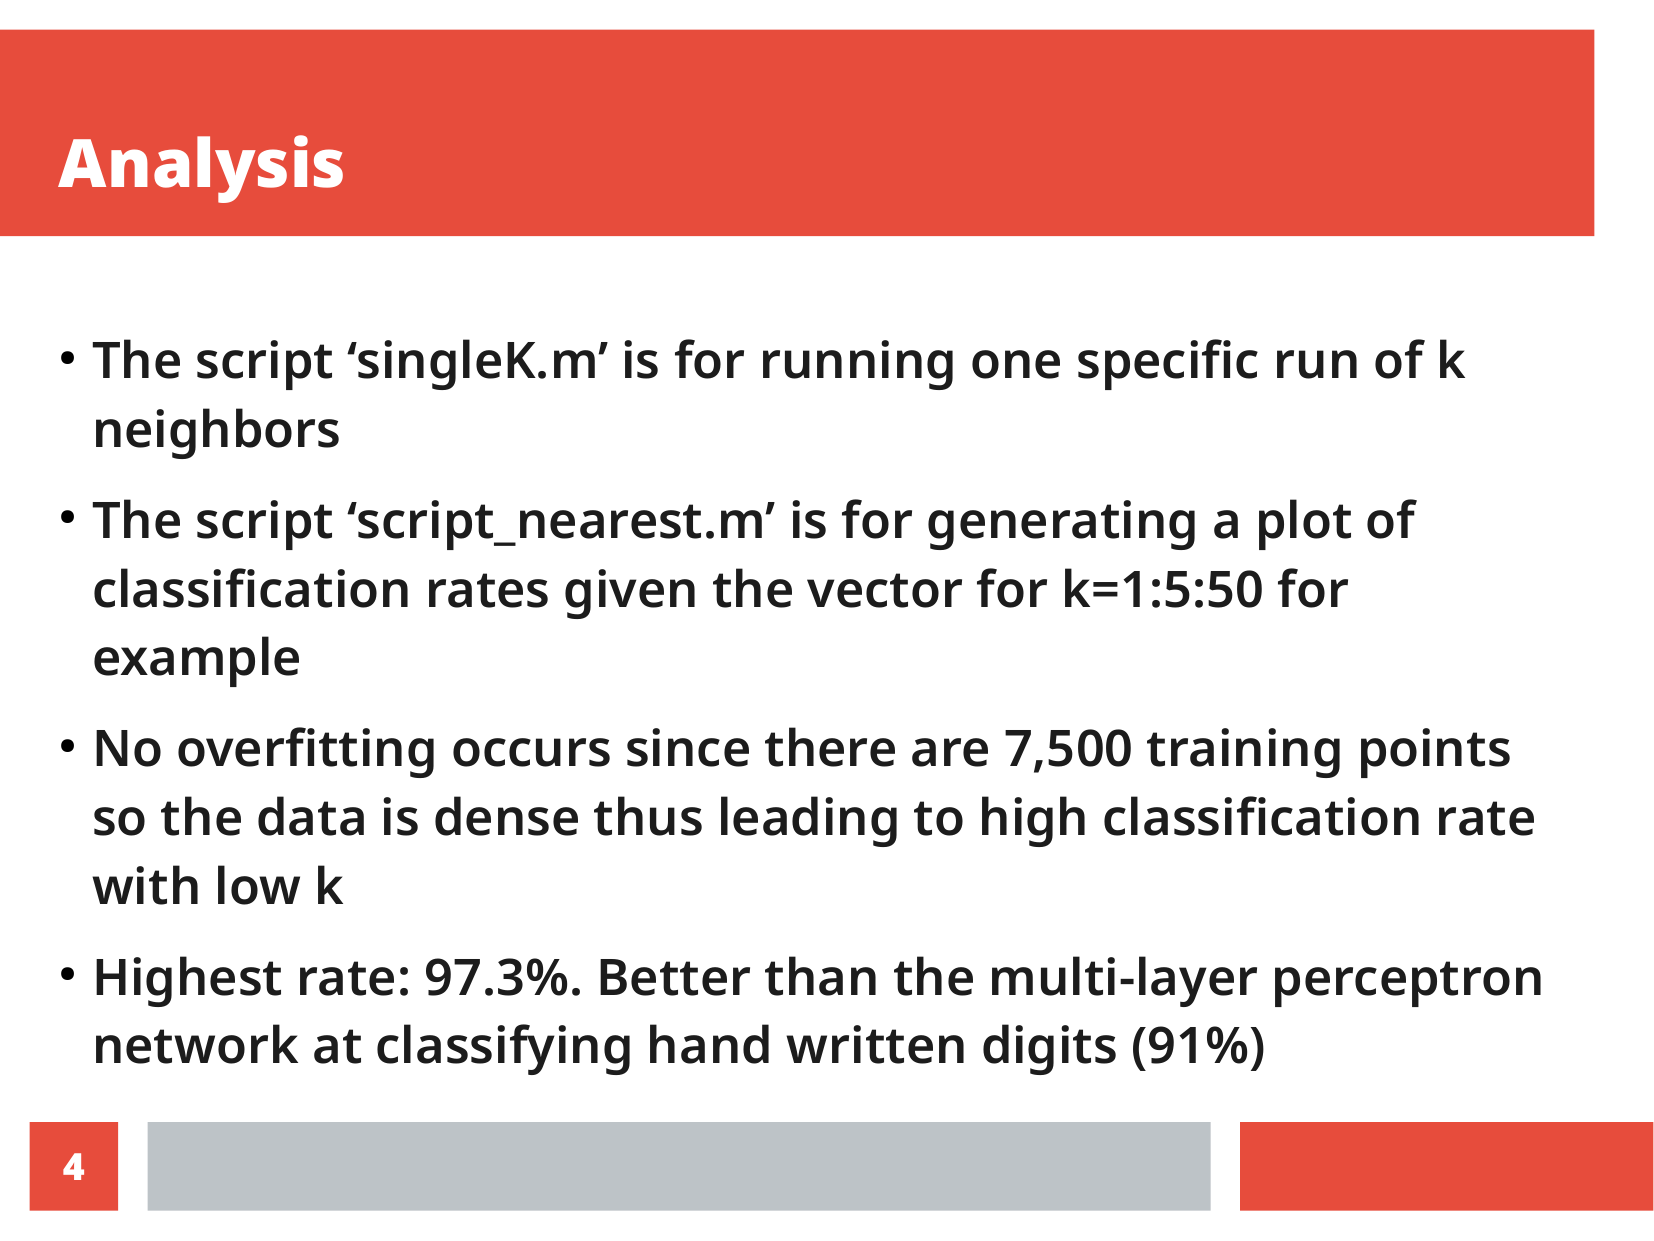

# Analysis
The script ‘singleK.m’ is for running one specific run of k neighbors
The script ‘script_nearest.m’ is for generating a plot of classification rates given the vector for k=1:5:50 for example
No overfitting occurs since there are 7,500 training points so the data is dense thus leading to high classification rate with low k
Highest rate: 97.3%. Better than the multi-layer perceptron network at classifying hand written digits (91%)
4